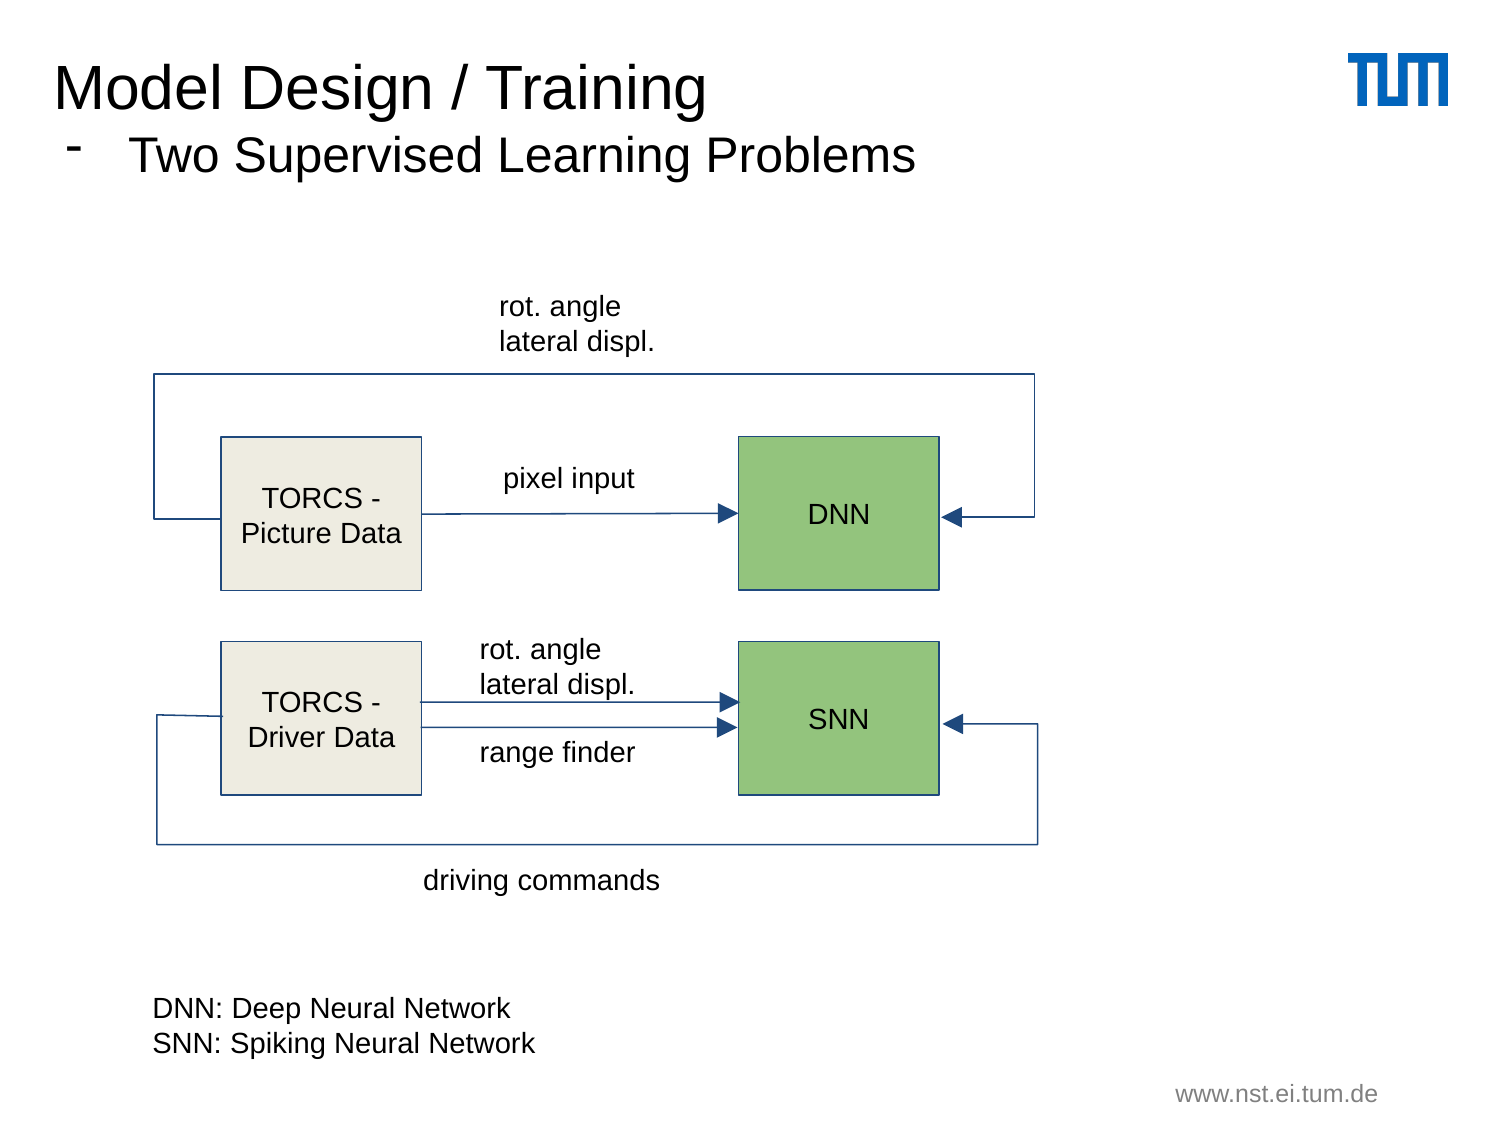

Model Design / Training
Two Supervised Learning Problems
rot. angle
lateral displ.
DNN
TORCS - Picture Data
pixel input
rot. angle
lateral displ.
TORCS - Driver Data
SNN
range finder
driving commands
DNN: Deep Neural Network
SNN: Spiking Neural Network